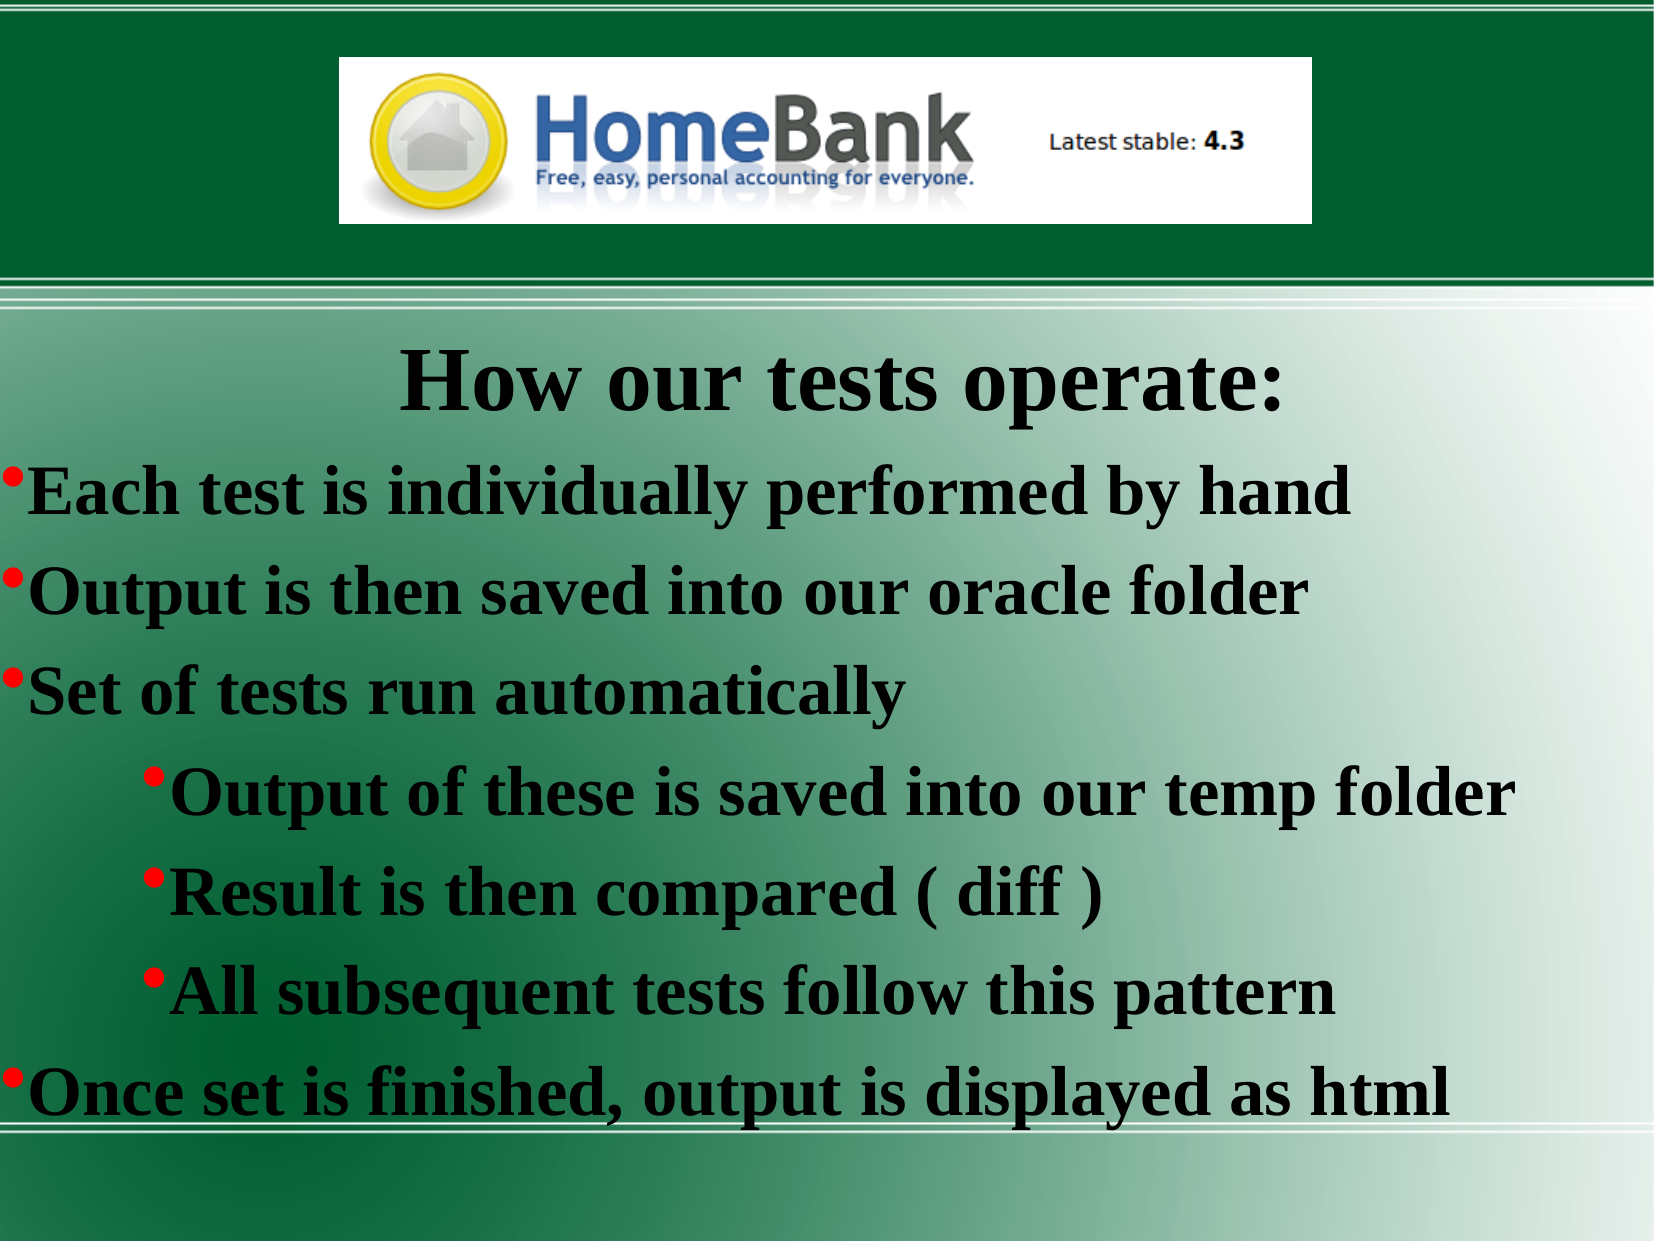

How our tests operate:
Each test is individually performed by hand
Output is then saved into our oracle folder
Set of tests run automatically
Output of these is saved into our temp folder
Result is then compared ( diff )
All subsequent tests follow this pattern
Once set is finished, output is displayed as html